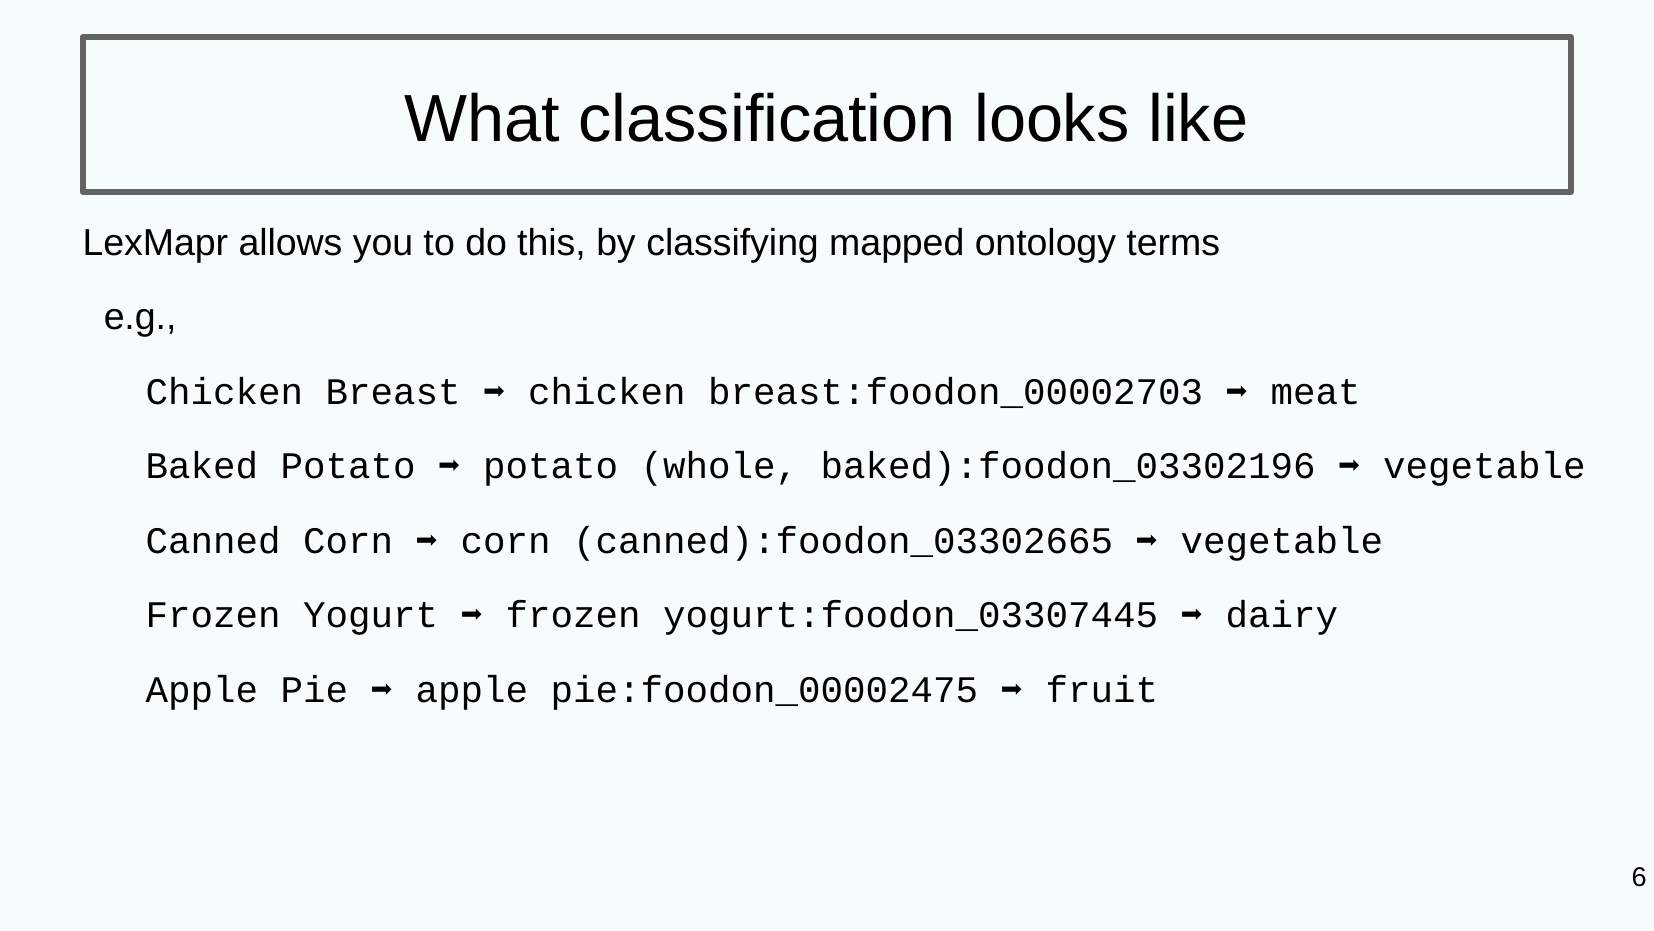

What classification looks like
LexMapr allows you to do this, by classifying mapped ontology terms
 e.g.,
 Chicken Breast ➡ chicken breast:foodon_00002703 ➡ meat
 Baked Potato ➡ potato (whole, baked):foodon_03302196 ➡ vegetable
 Canned Corn ➡ corn (canned):foodon_03302665 ➡ vegetable
 Frozen Yogurt ➡ frozen yogurt:foodon_03307445 ➡ dairy
 Apple Pie ➡ apple pie:foodon_00002475 ➡ fruit